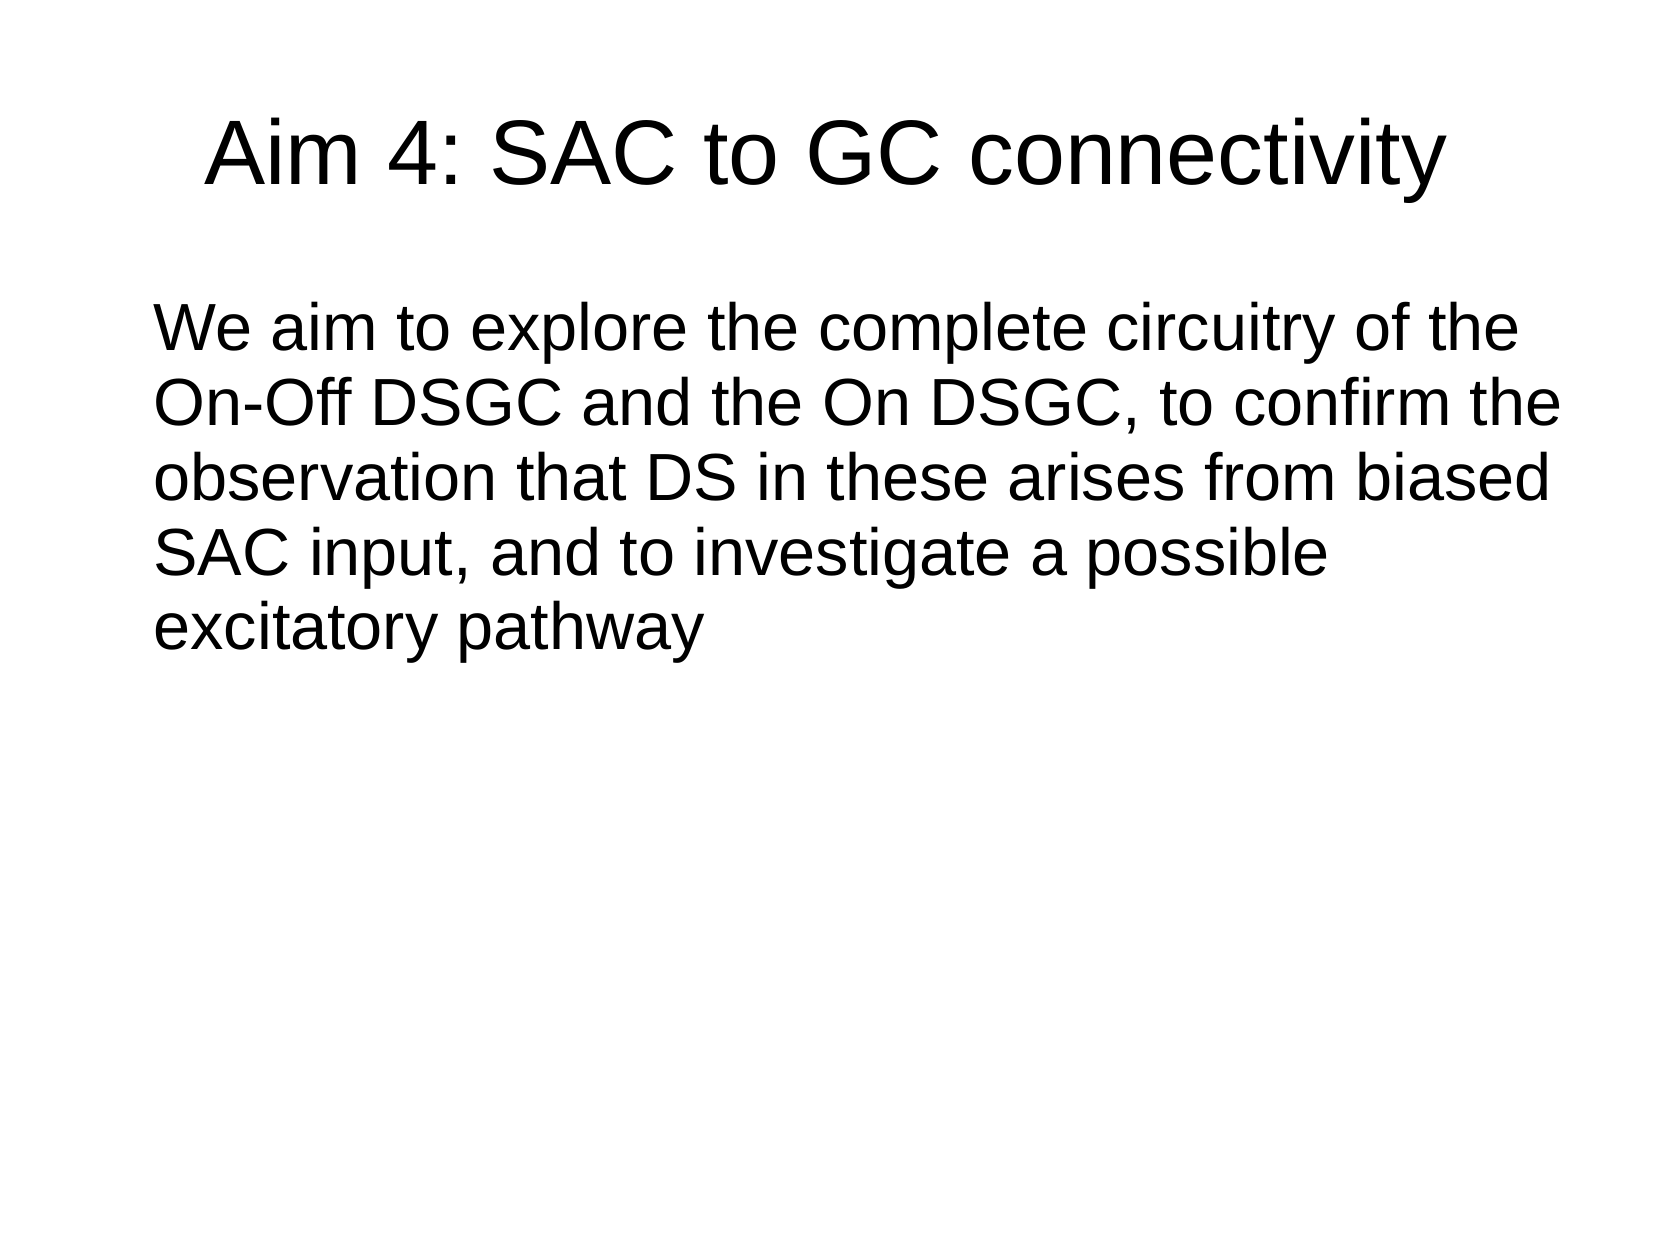

# Aim 4: SAC to GC connectivity
We aim to explore the complete circuitry of the On-Off DSGC and the On DSGC, to confirm the observation that DS in these arises from biased SAC input, and to investigate a possible excitatory pathway